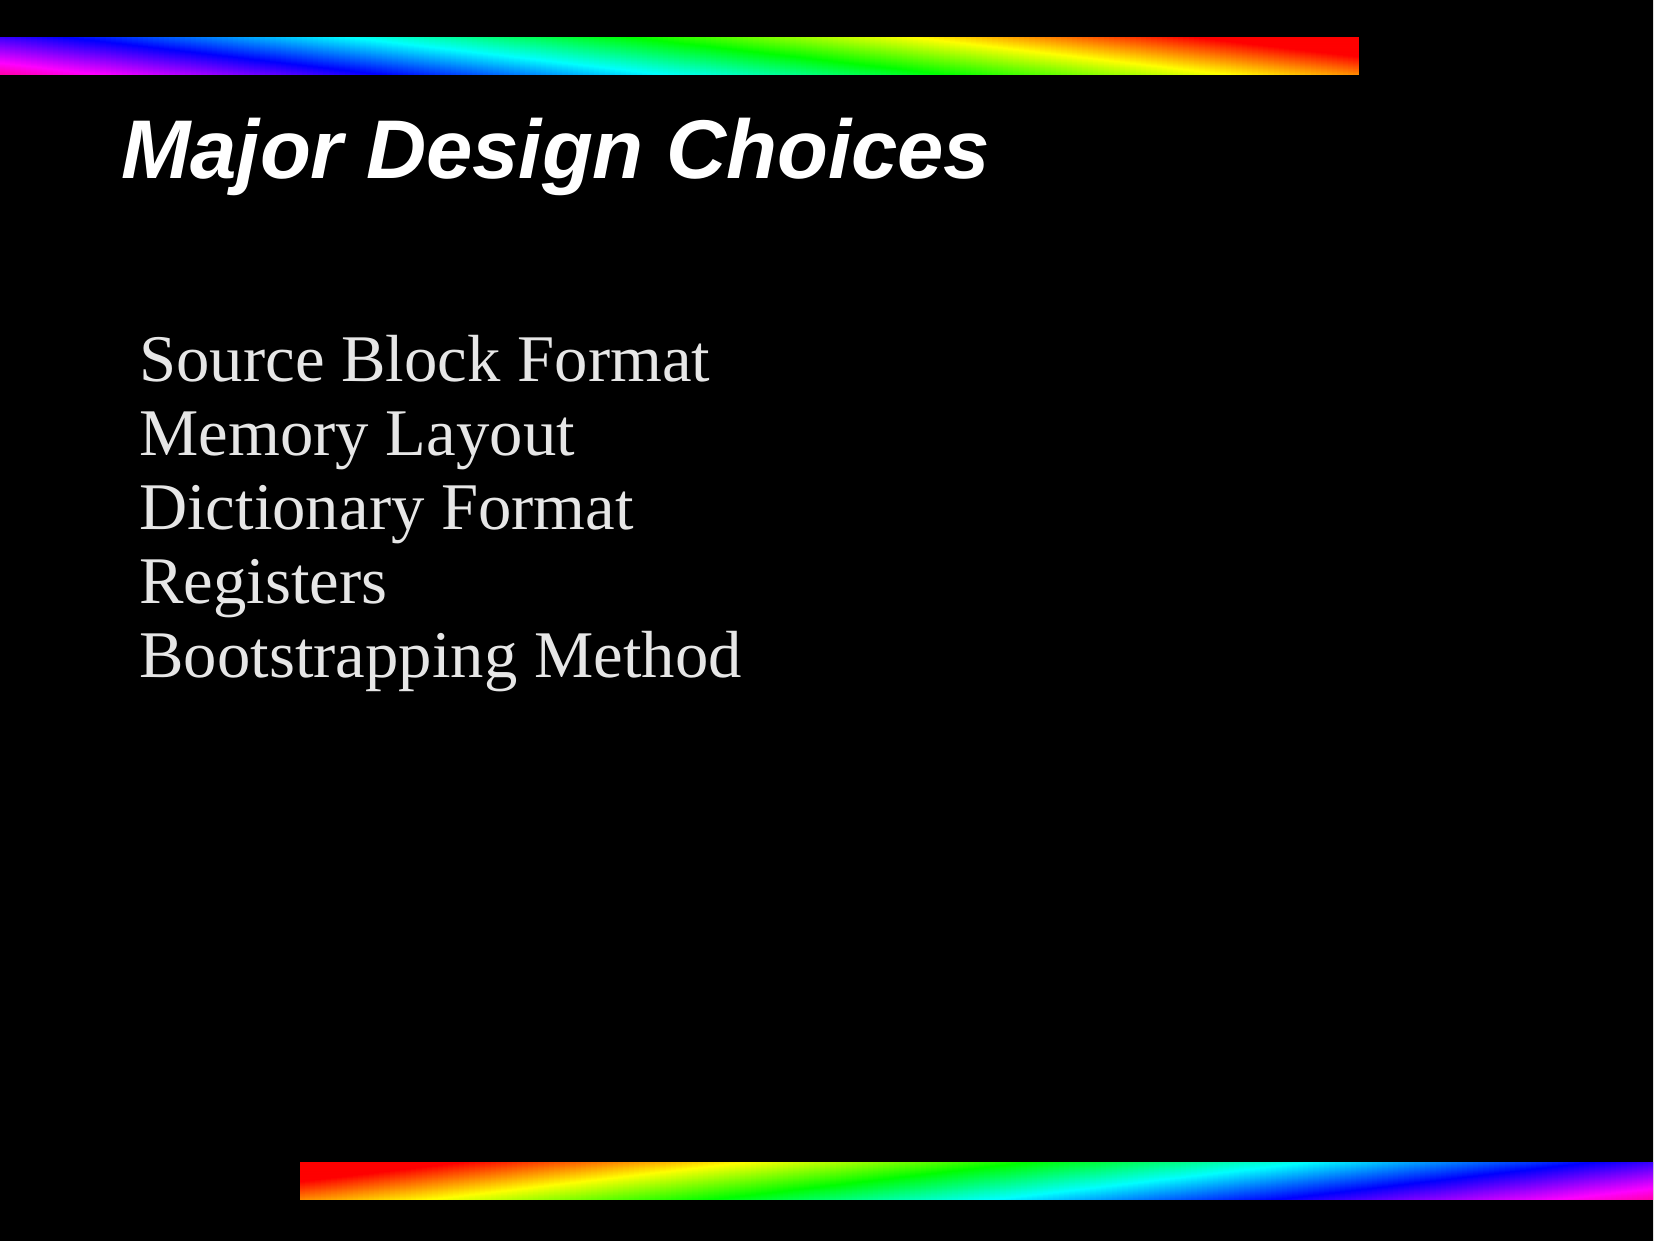

# Major Design Choices
Source Block Format
Memory Layout
Dictionary Format
Registers
Bootstrapping Method